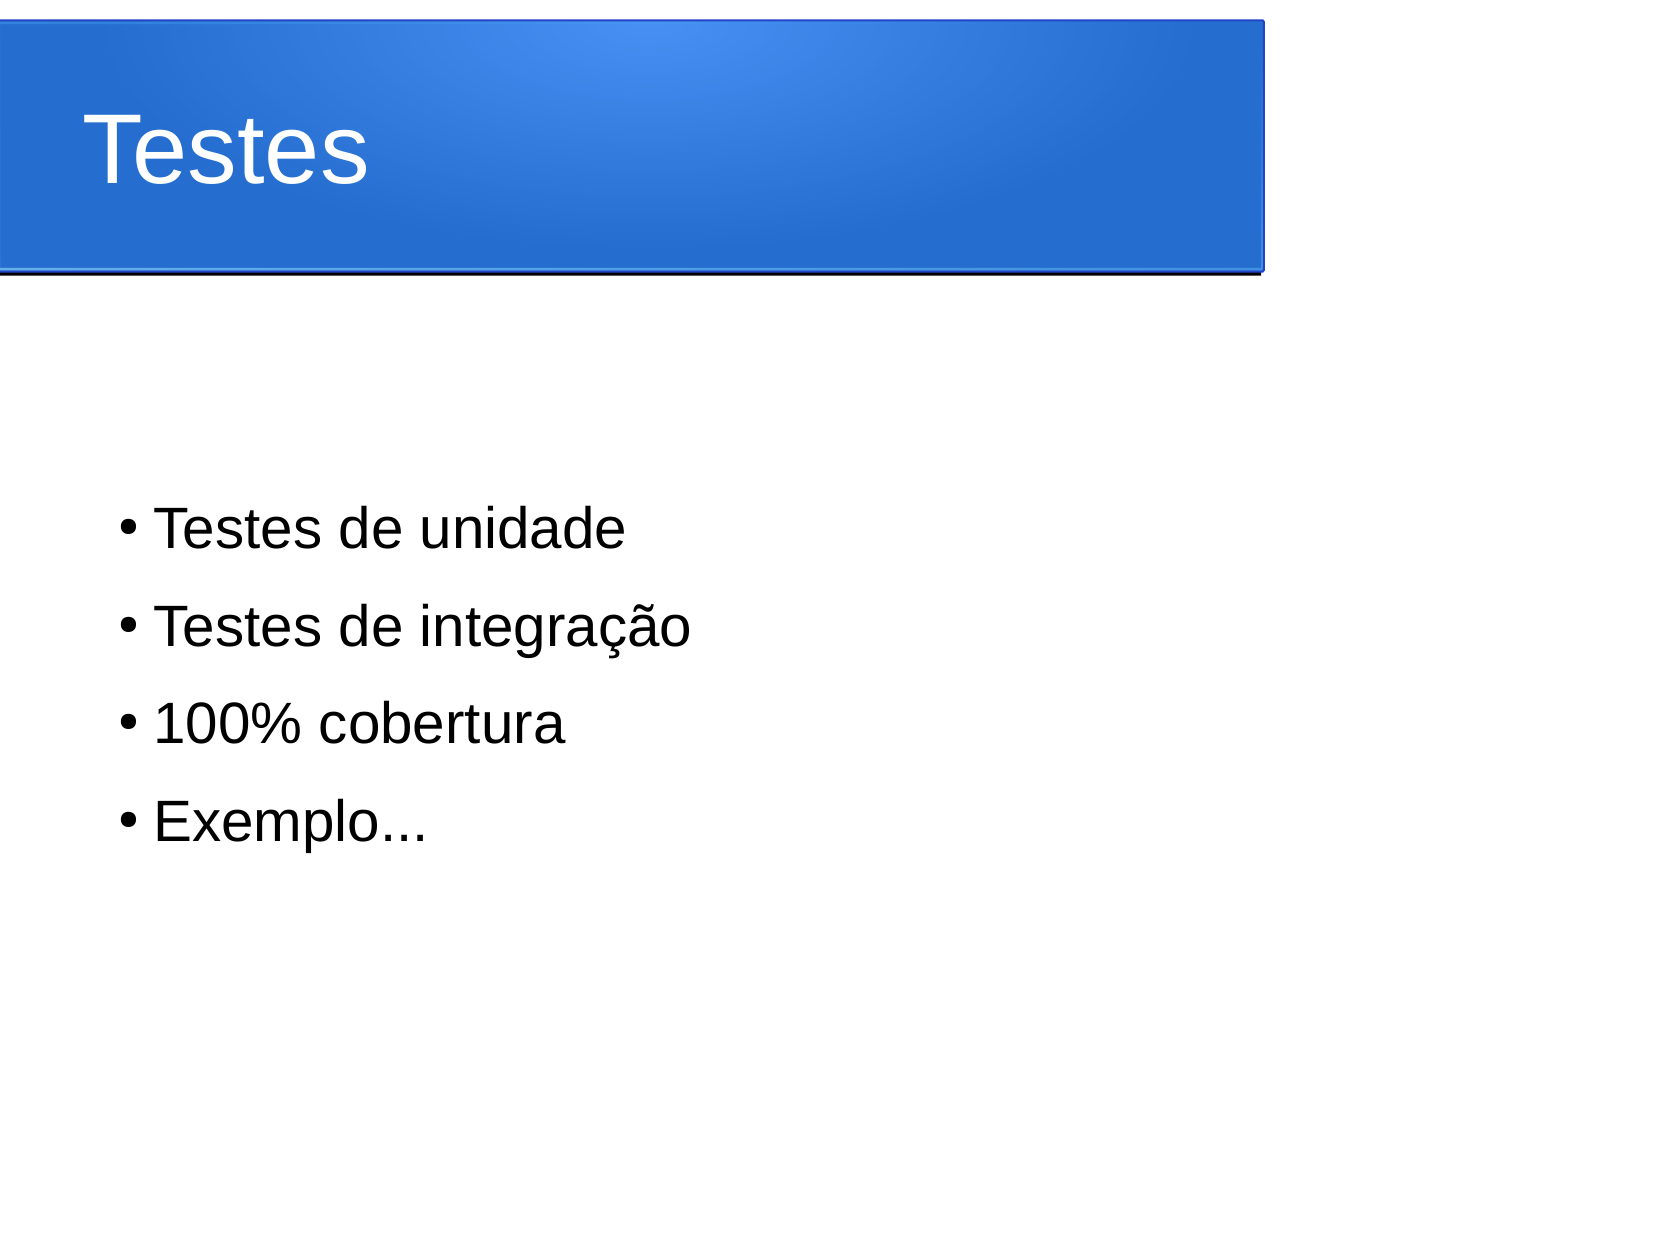

# Testes
Testes de unidade
Testes de integração
100% cobertura
Exemplo...